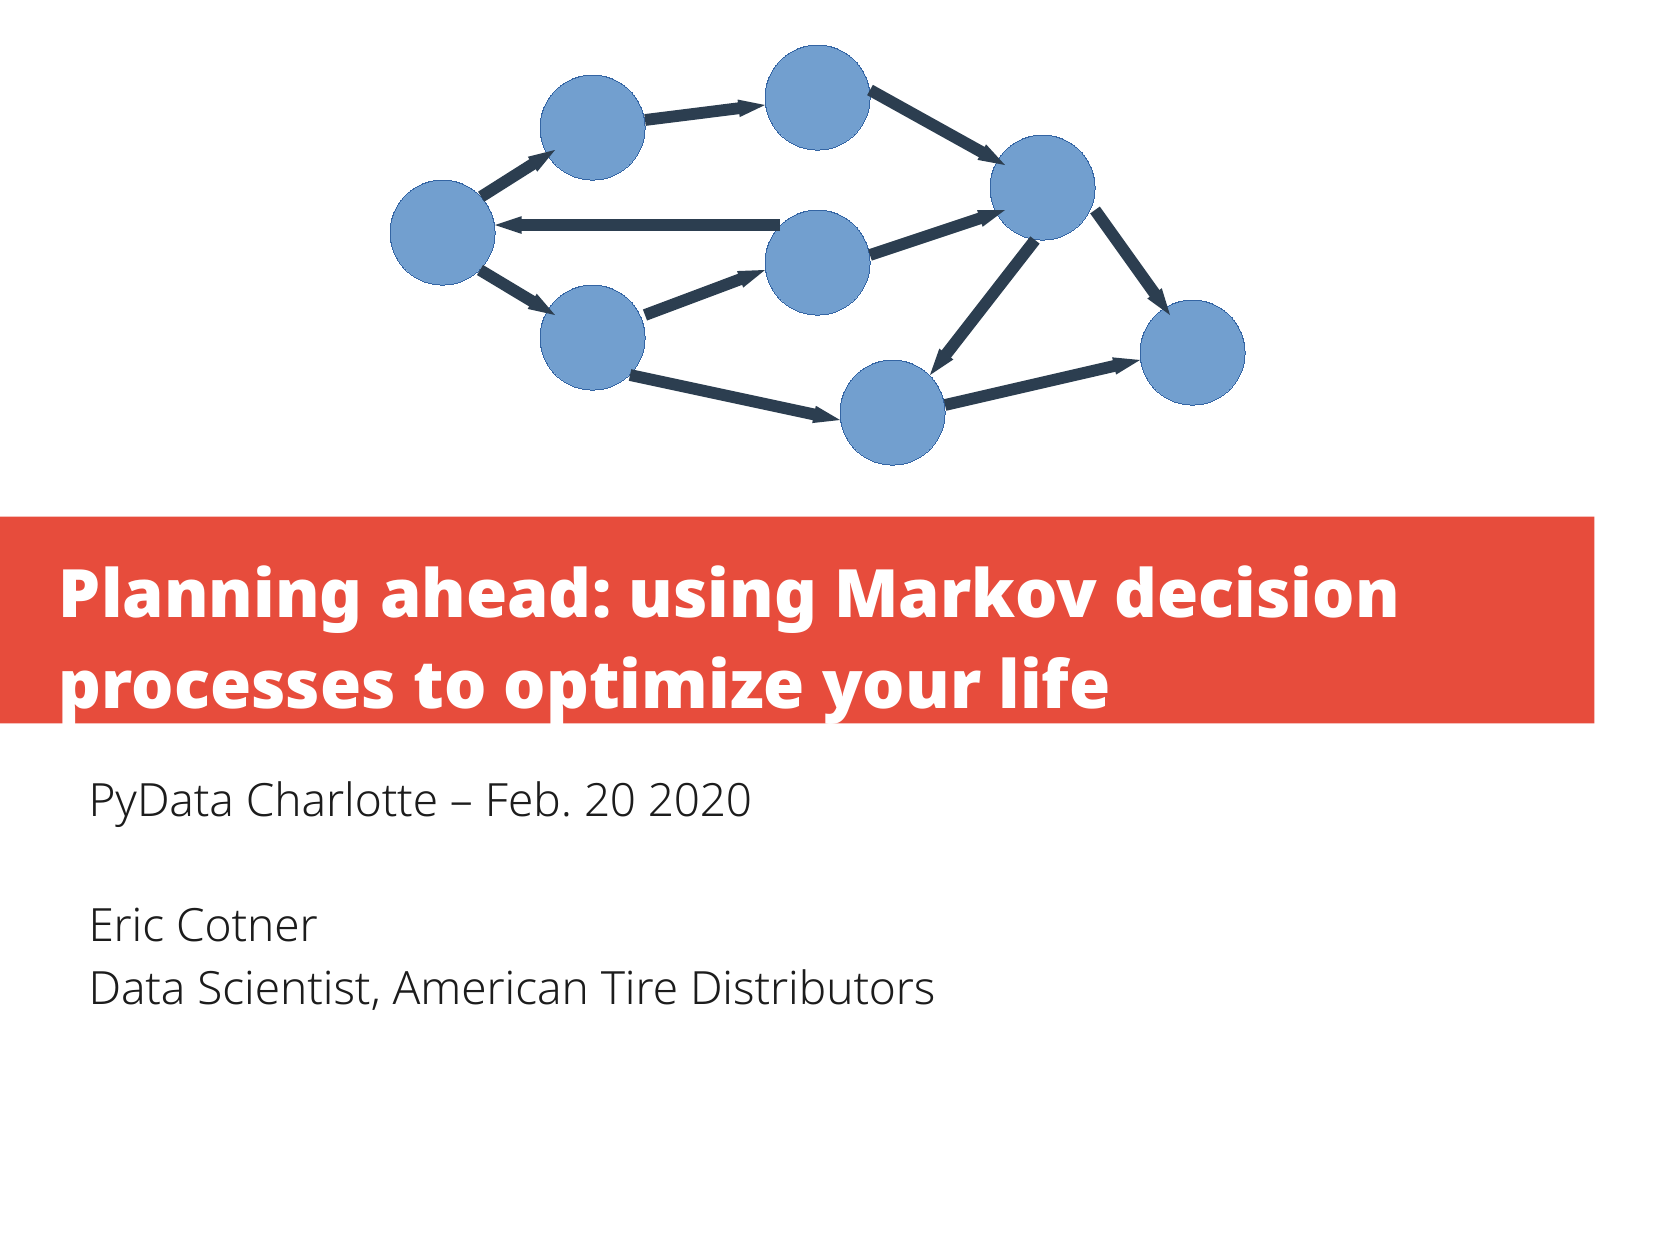

# Planning ahead: using Markov decision processes to optimize your life
PyData Charlotte – Feb. 20 2020
Eric Cotner
Data Scientist, American Tire Distributors